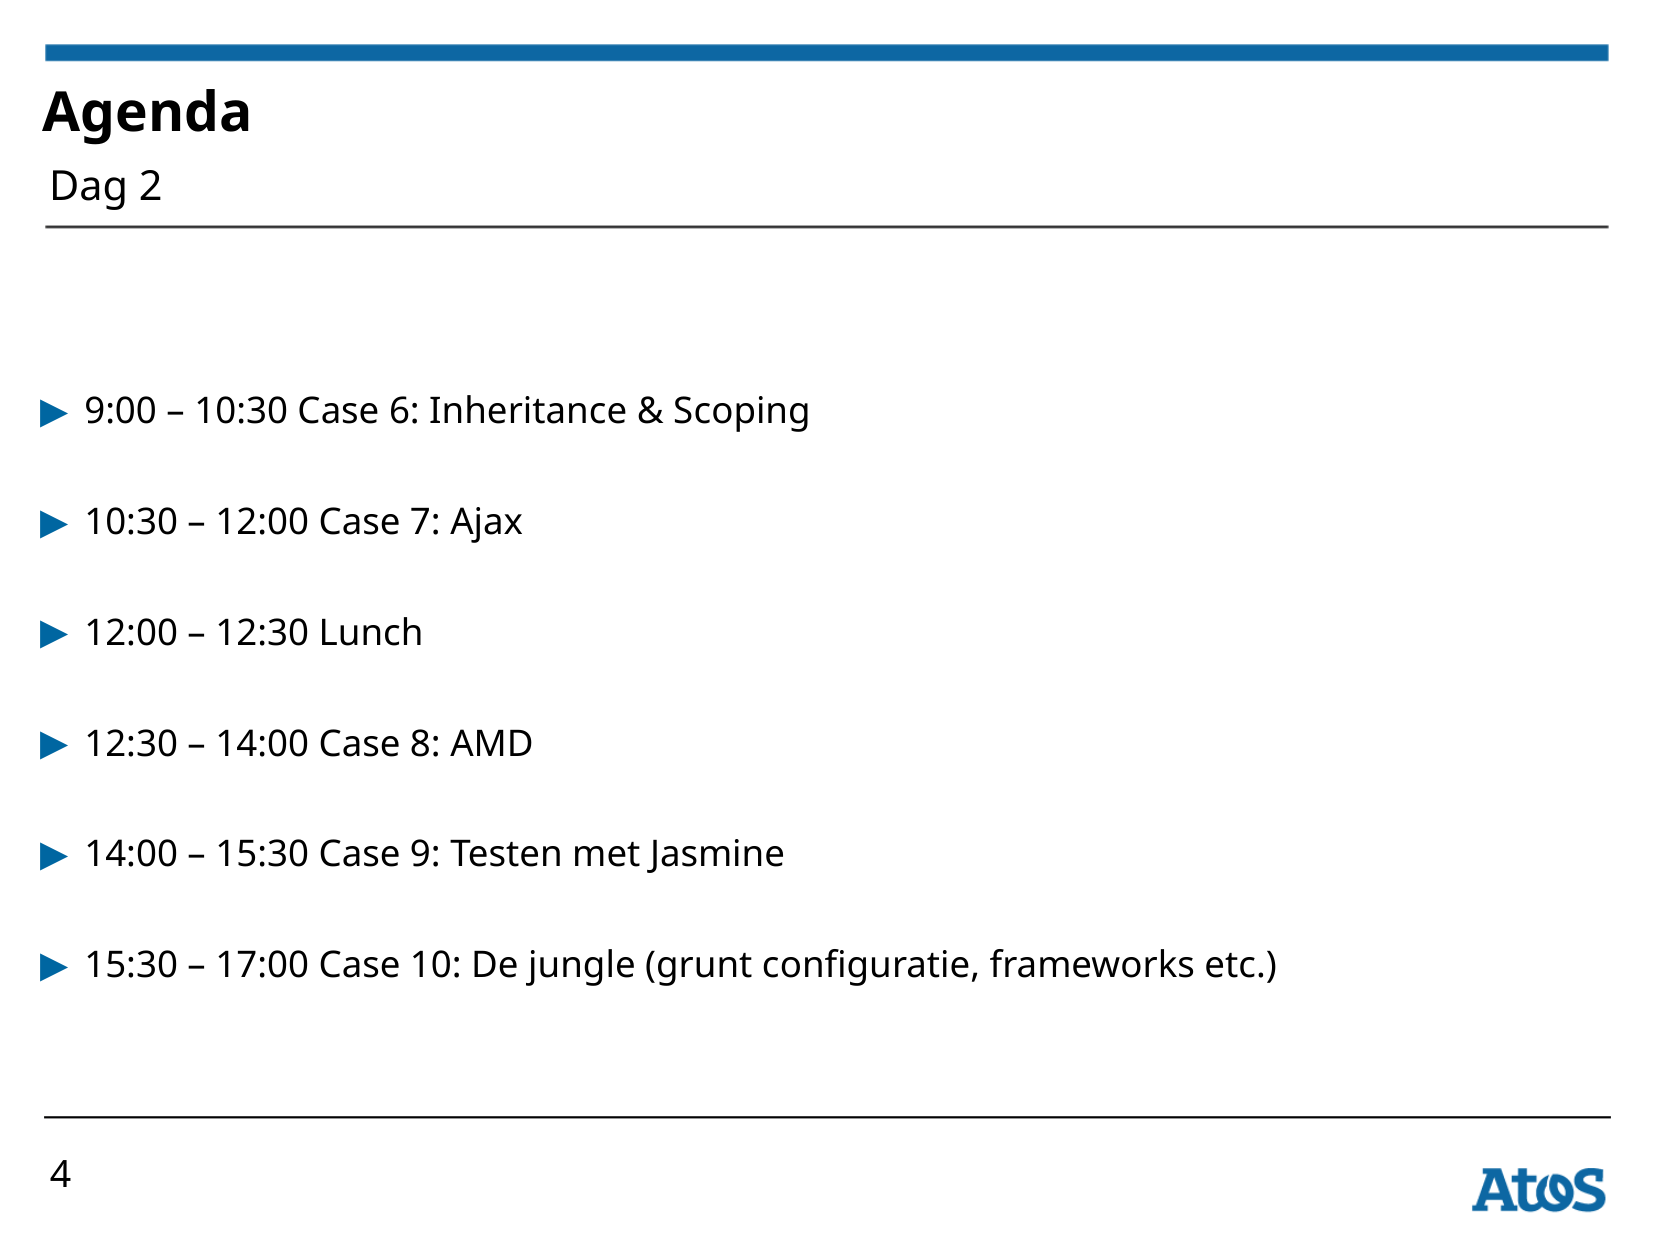

# Agenda
Dag 2
9:00 – 10:30 Case 6: Inheritance & Scoping
10:30 – 12:00 Case 7: Ajax
12:00 – 12:30 Lunch
12:30 – 14:00 Case 8: AMD
14:00 – 15:30 Case 9: Testen met Jasmine
15:30 – 17:00 Case 10: De jungle (grunt configuratie, frameworks etc.)